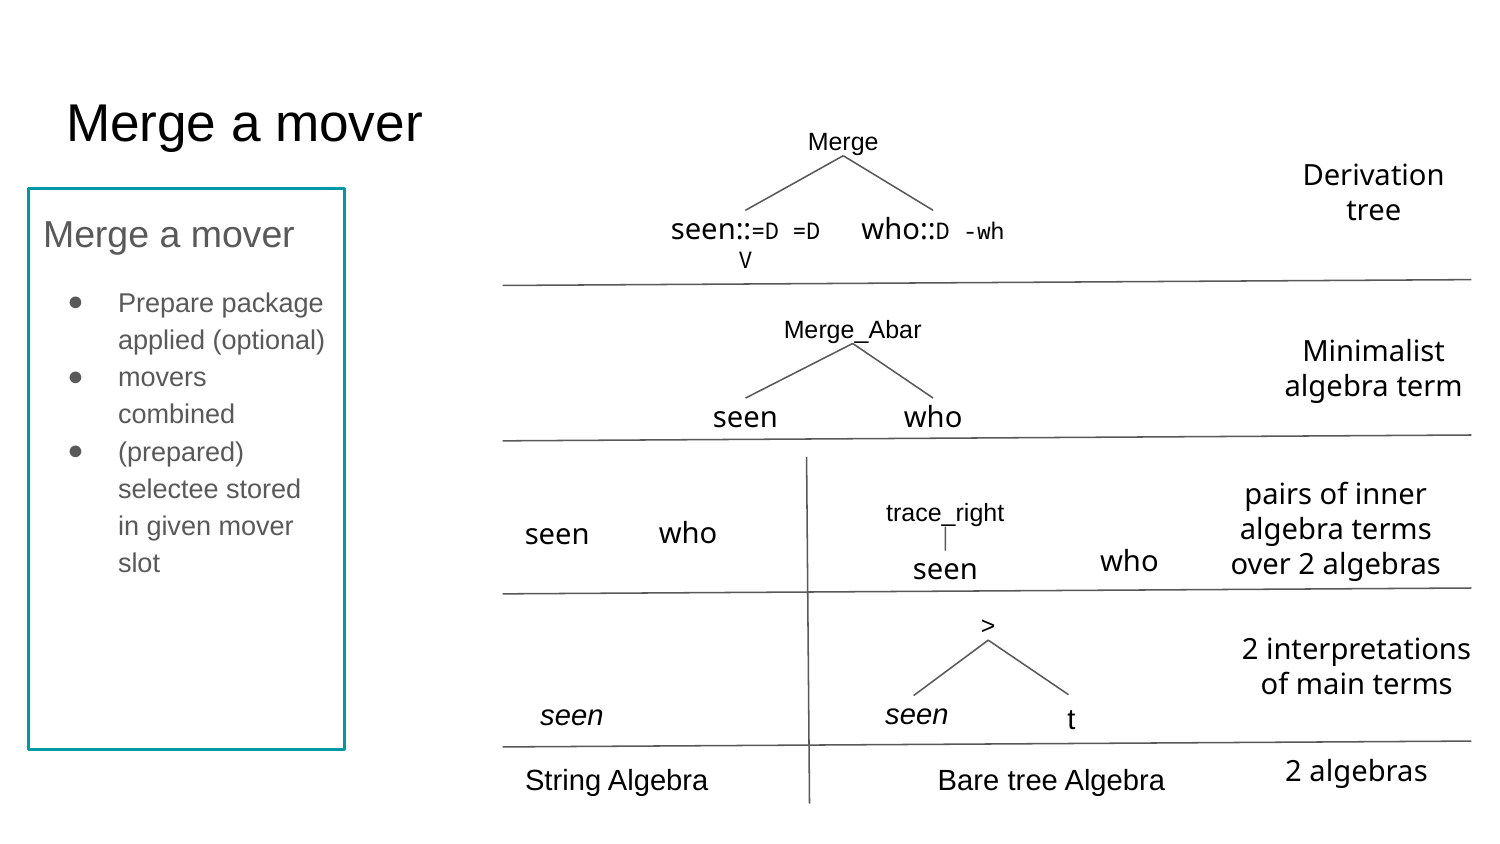

# Merge a mover
Merge
who::D -wh
Derivation tree
Merge a mover
Prepare package applied (optional)
movers combined
(prepared) selectee stored in given mover slot
seen::=D =D V
Merge_Abar
who
Minimalist algebra term
seen
pairs of inner algebra terms over 2 algebras
trace_right
who
who
seen
seen
>
2 interpretations of main terms
seen
seen
t
2 algebras
String Algebra
Bare tree Algebra